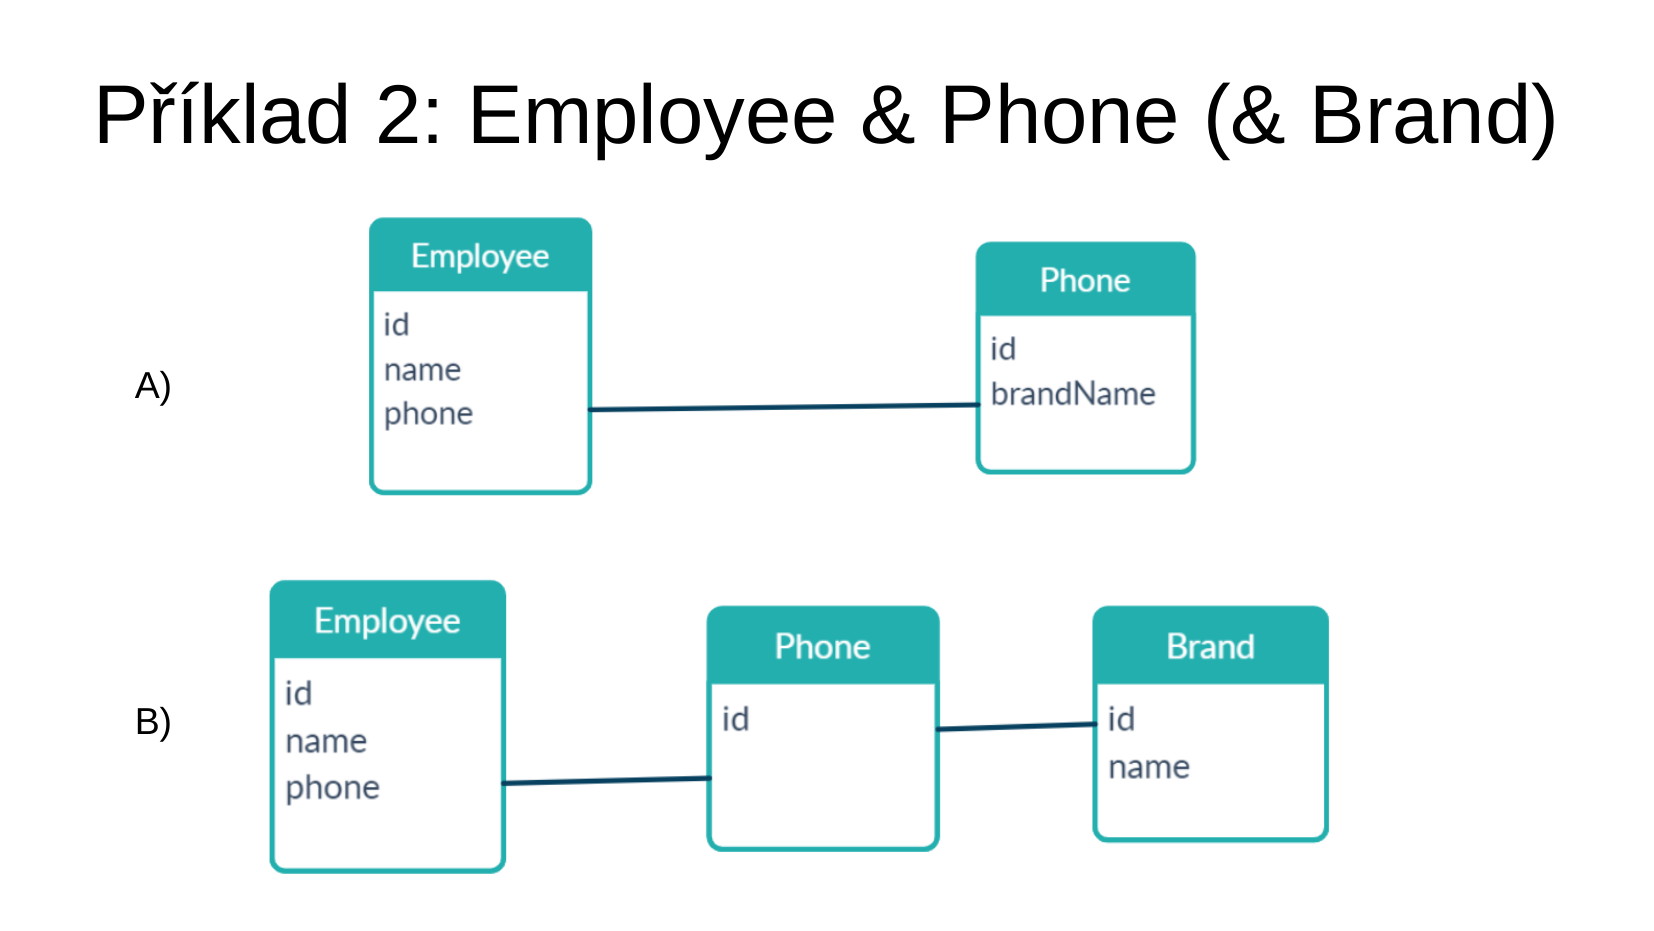

# Příklad 2: Employee & Phone (& Brand)
A)
B)